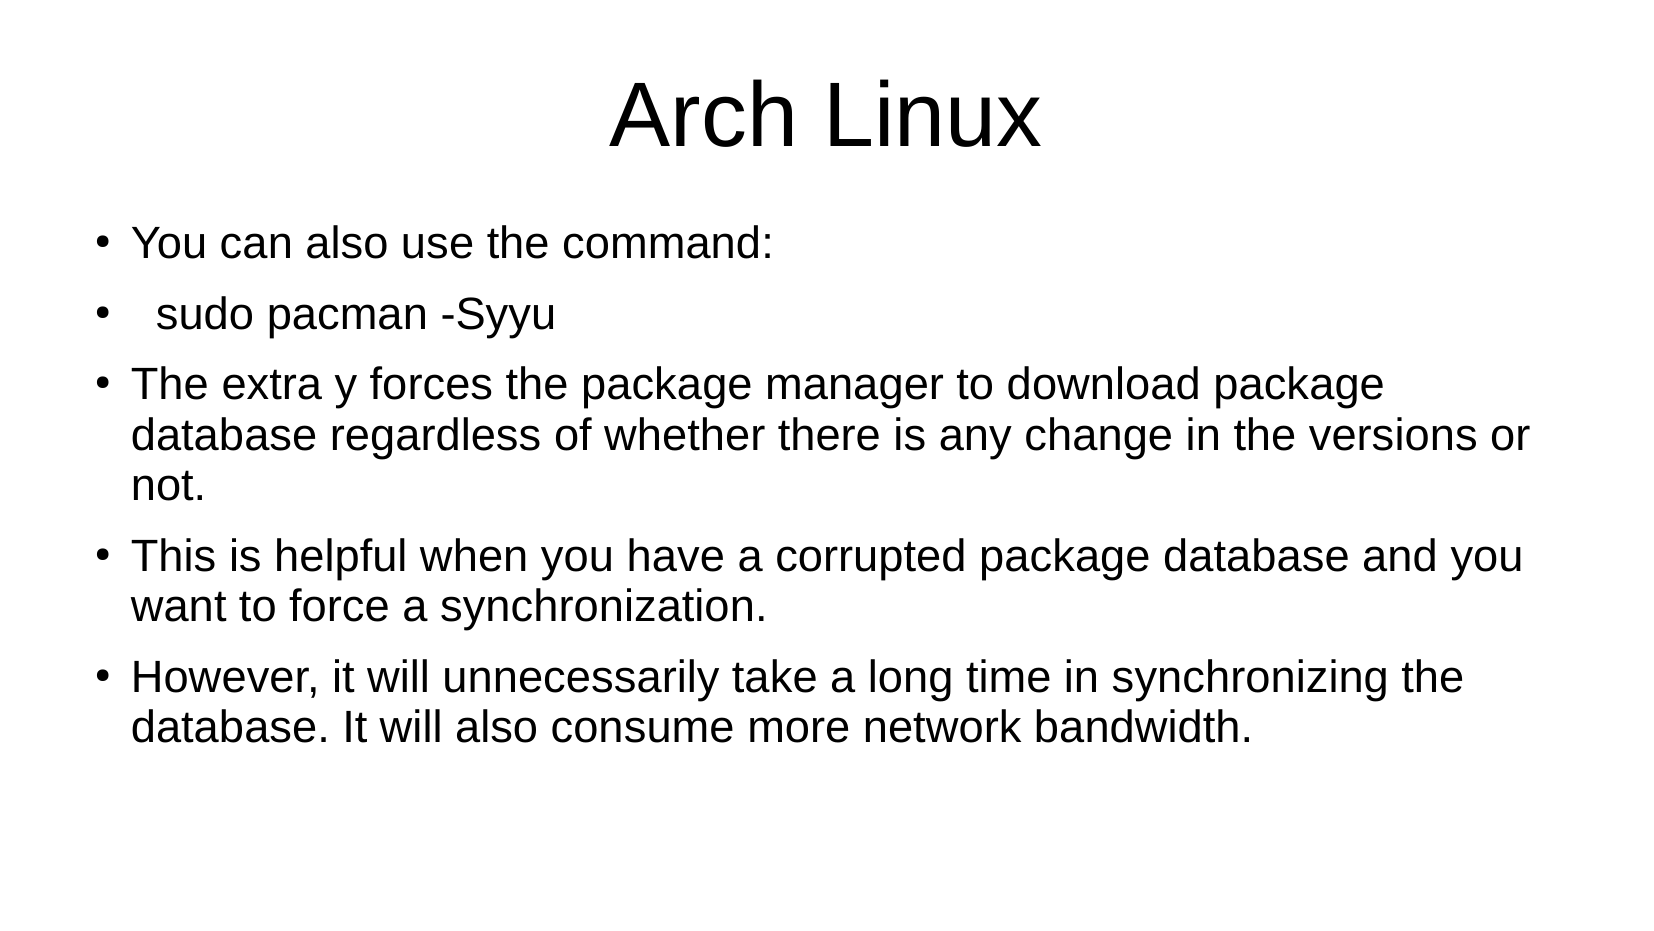

# Arch Linux
You can also use the command:
 sudo pacman -Syyu
The extra y forces the package manager to download package database regardless of whether there is any change in the versions or not.
This is helpful when you have a corrupted package database and you want to force a synchronization.
However, it will unnecessarily take a long time in synchronizing the database. It will also consume more network bandwidth.